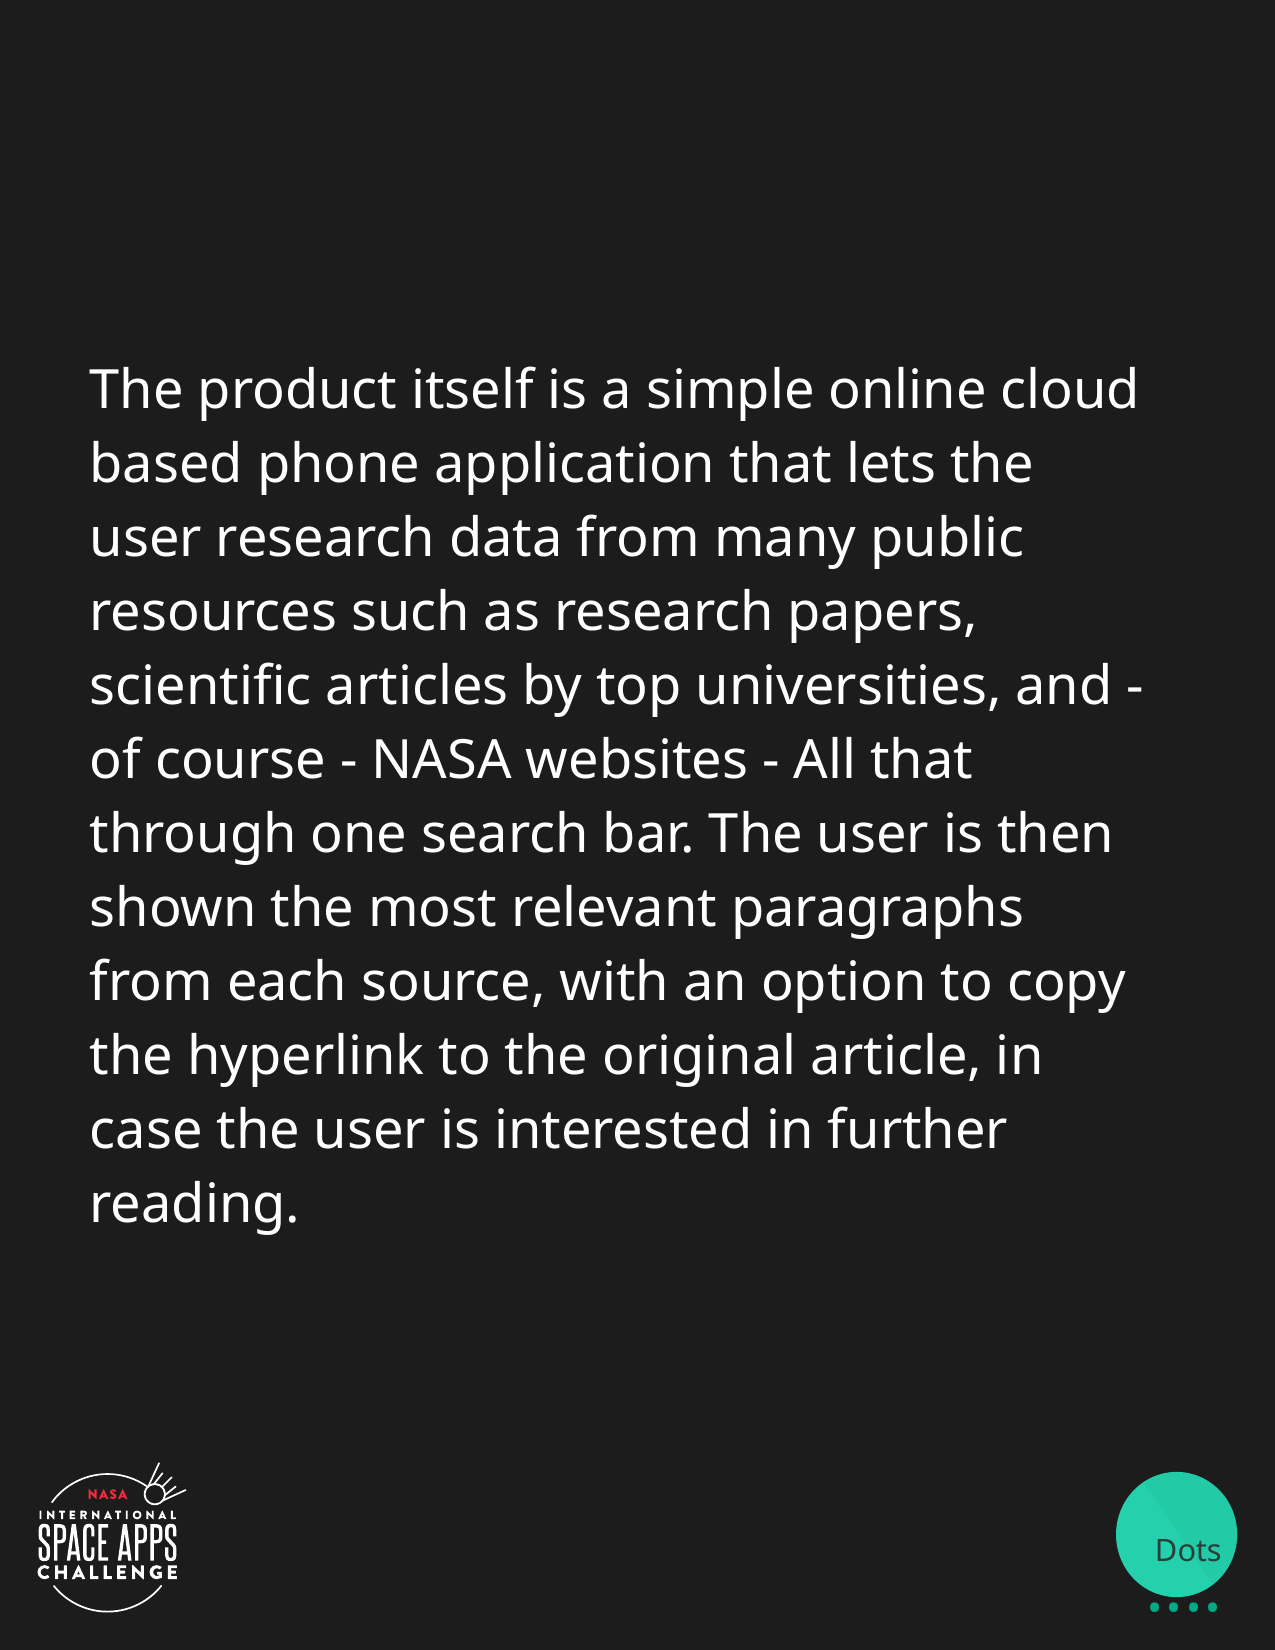

The product itself is a simple online cloud based phone application that lets the user research data from many public resources such as research papers, scientific articles by top universities, and - of course - NASA websites - All that through one search bar. The user is then shown the most relevant paragraphs from each source, with an option to copy the hyperlink to the original article, in case the user is interested in further reading.